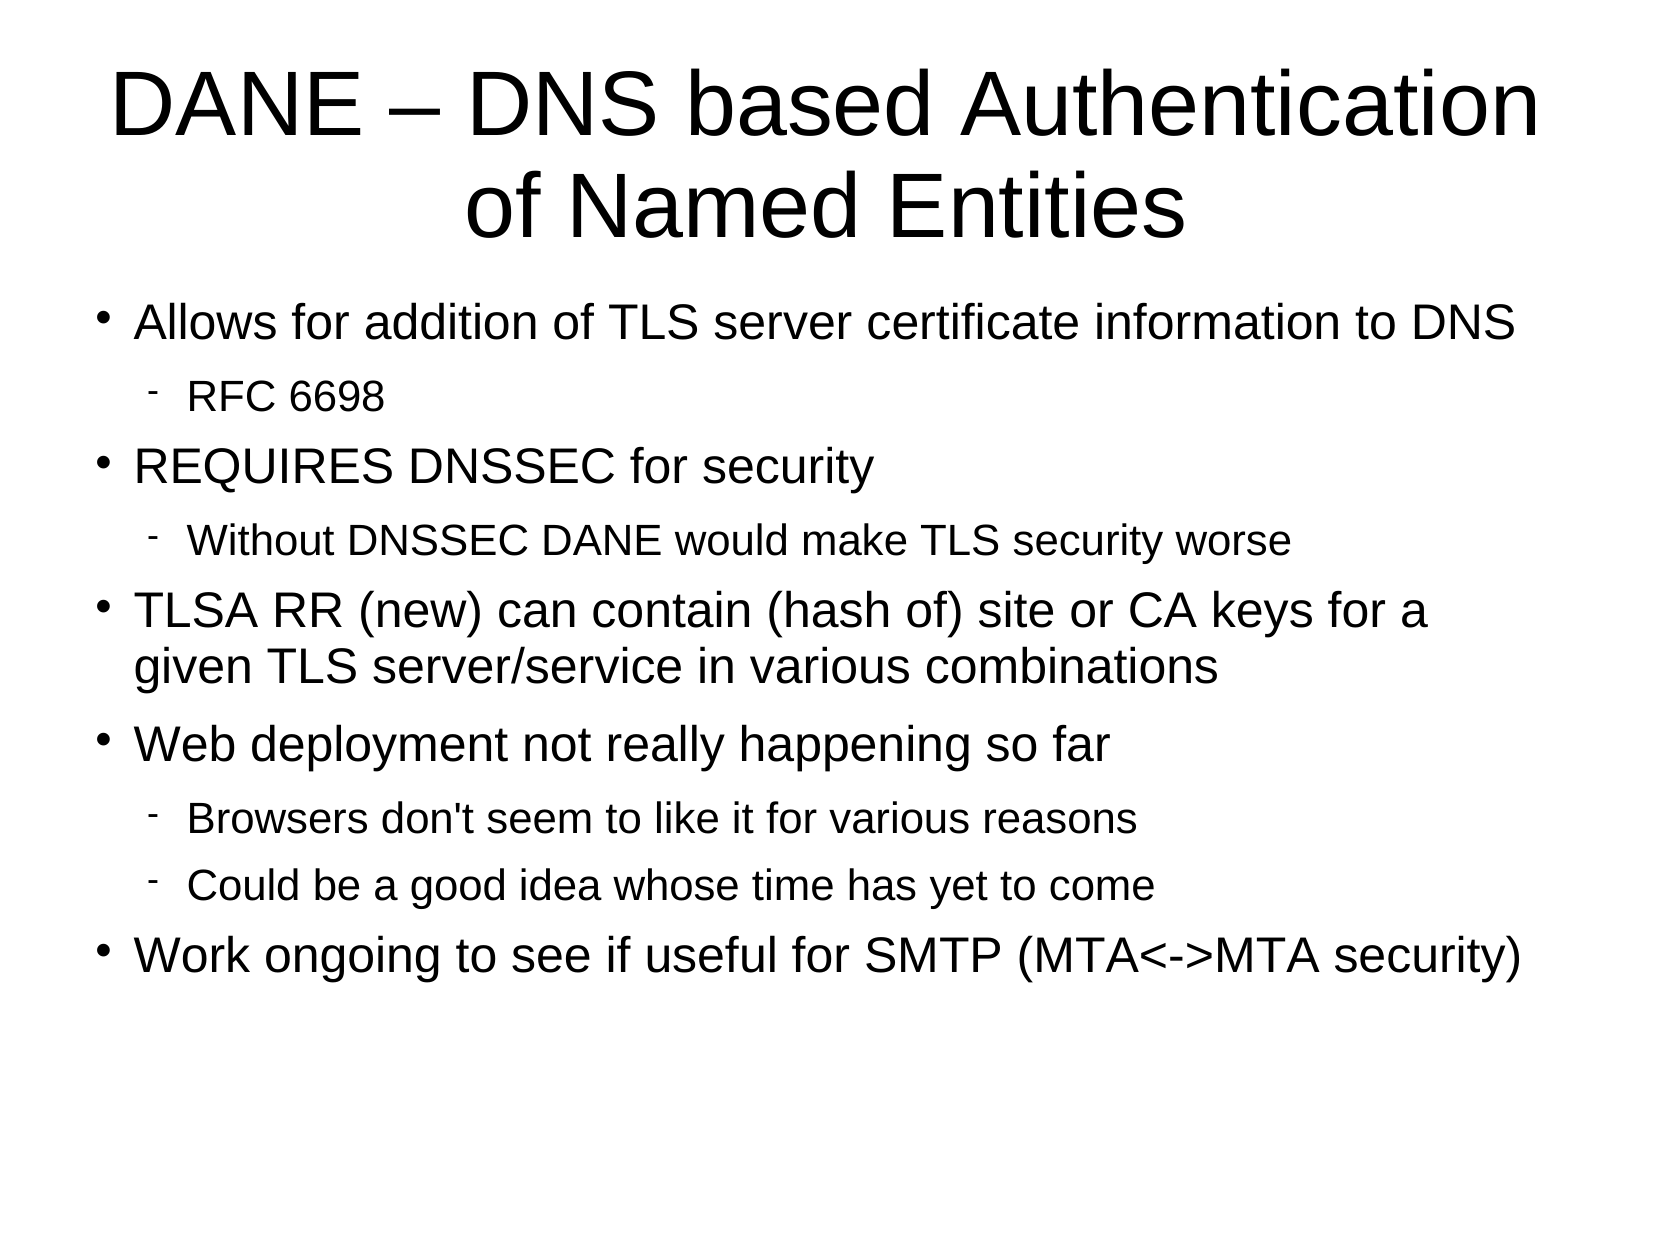

# DANE – DNS based Authentication of Named Entities
Allows for addition of TLS server certificate information to DNS
RFC 6698
REQUIRES DNSSEC for security
Without DNSSEC DANE would make TLS security worse
TLSA RR (new) can contain (hash of) site or CA keys for a given TLS server/service in various combinations
Web deployment not really happening so far
Browsers don't seem to like it for various reasons
Could be a good idea whose time has yet to come
Work ongoing to see if useful for SMTP (MTA<->MTA security)